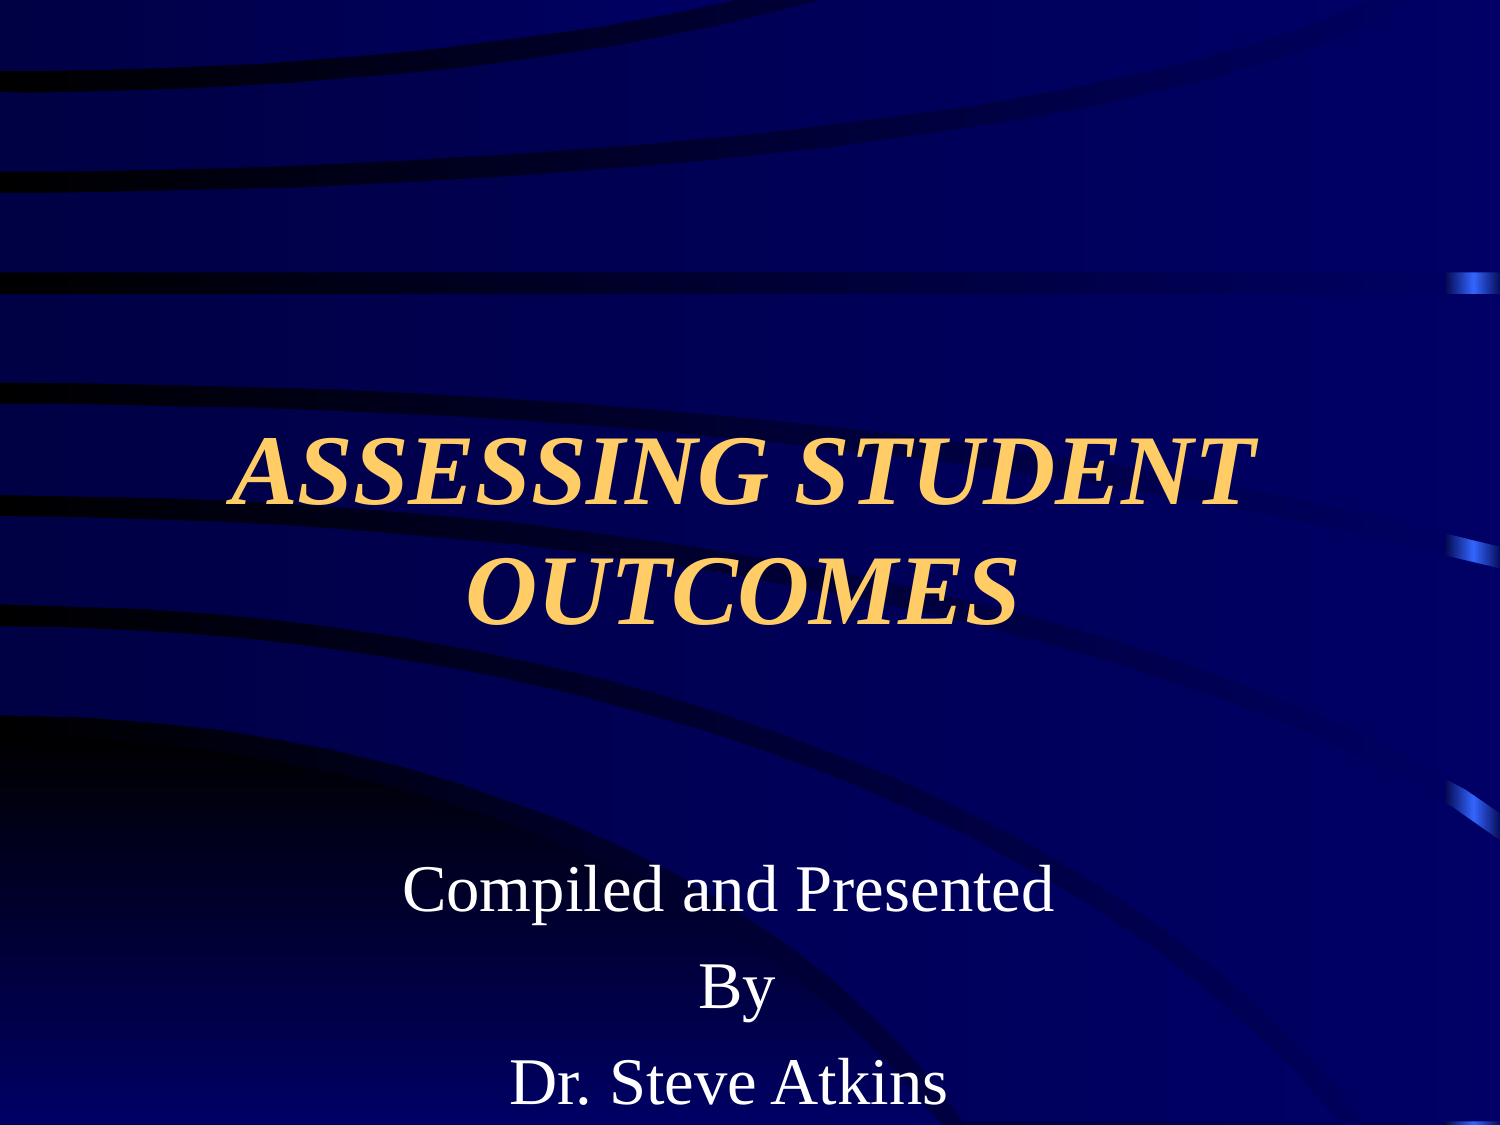

# ASSESSING STUDENT OUTCOMES
Compiled and Presented
By
Dr. Steve Atkins